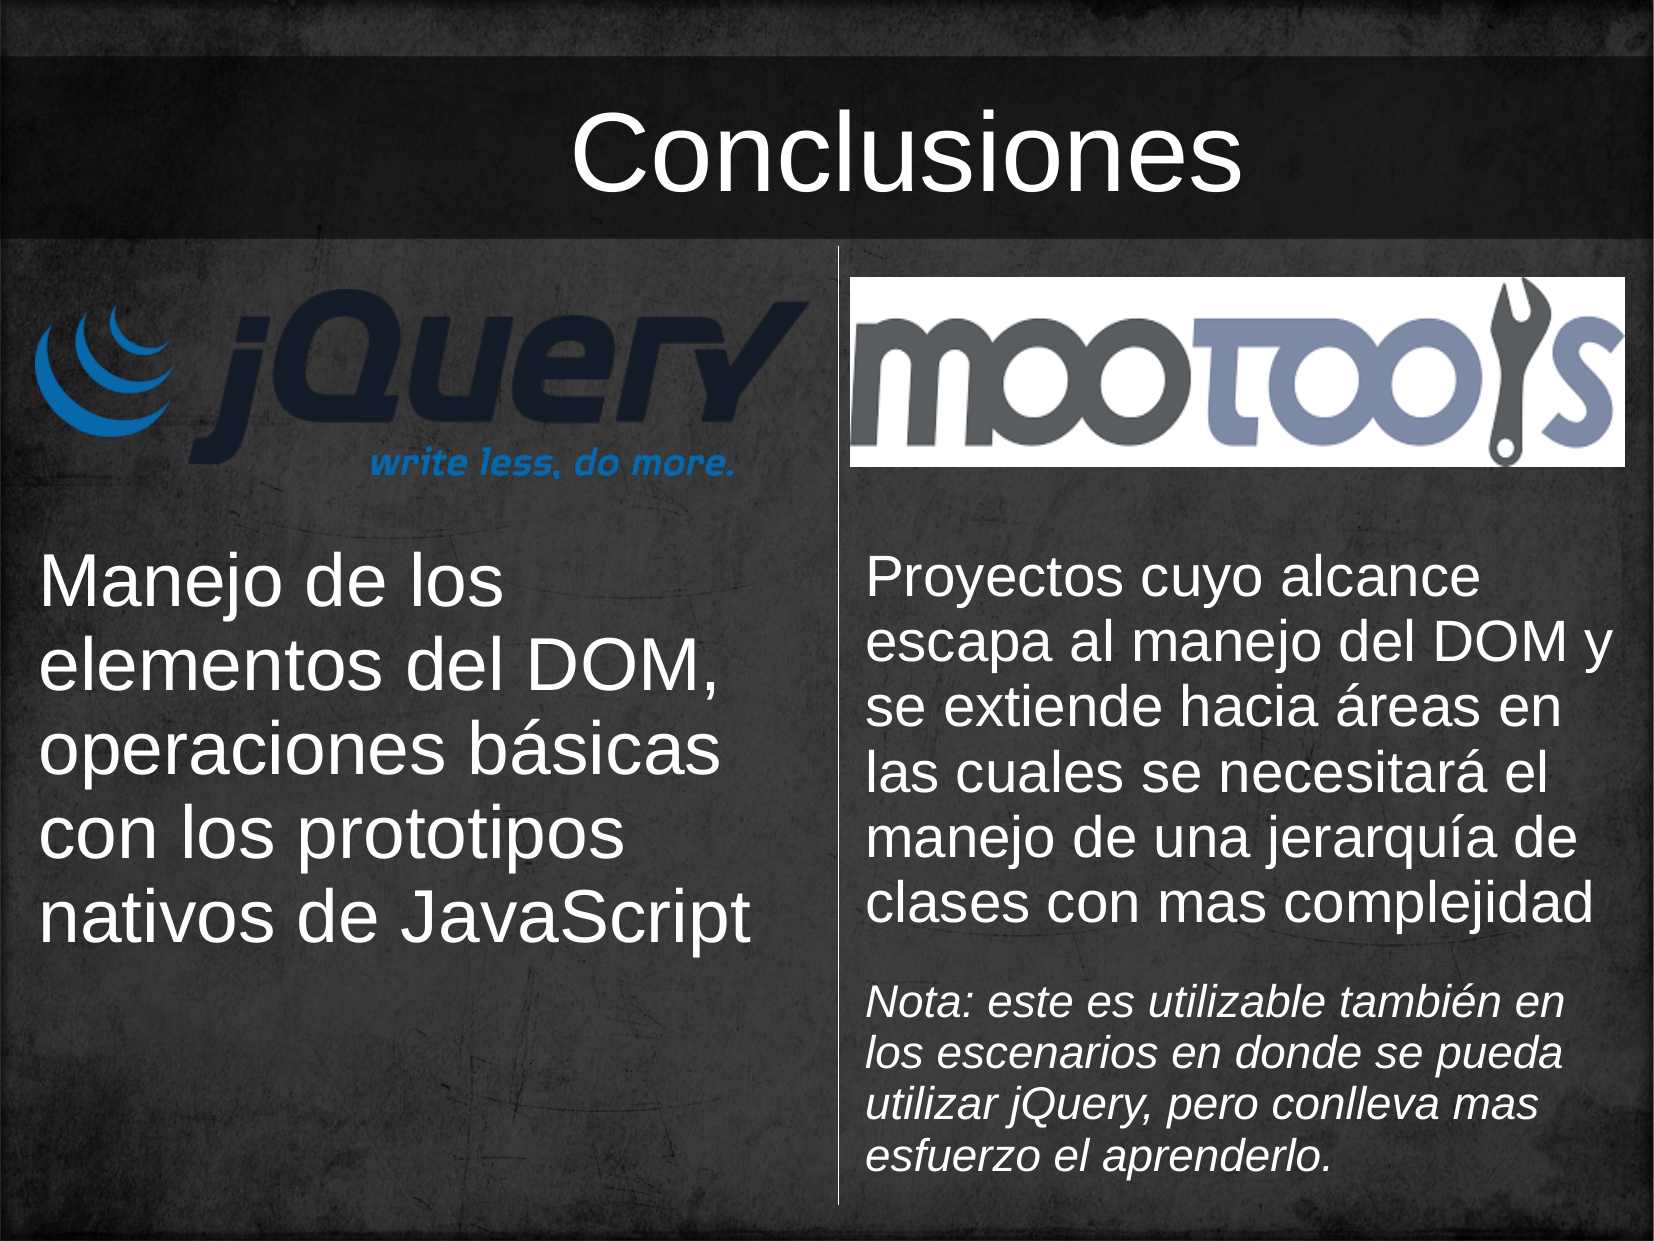

Conclusiones
Manejo de los elementos del DOM, operaciones básicas con los prototipos nativos de JavaScript
Proyectos cuyo alcance escapa al manejo del DOM y se extiende hacia áreas en las cuales se necesitará el manejo de una jerarquía de clases con mas complejidad
Nota: este es utilizable también en los escenarios en donde se pueda utilizar jQuery, pero conlleva mas esfuerzo el aprenderlo.